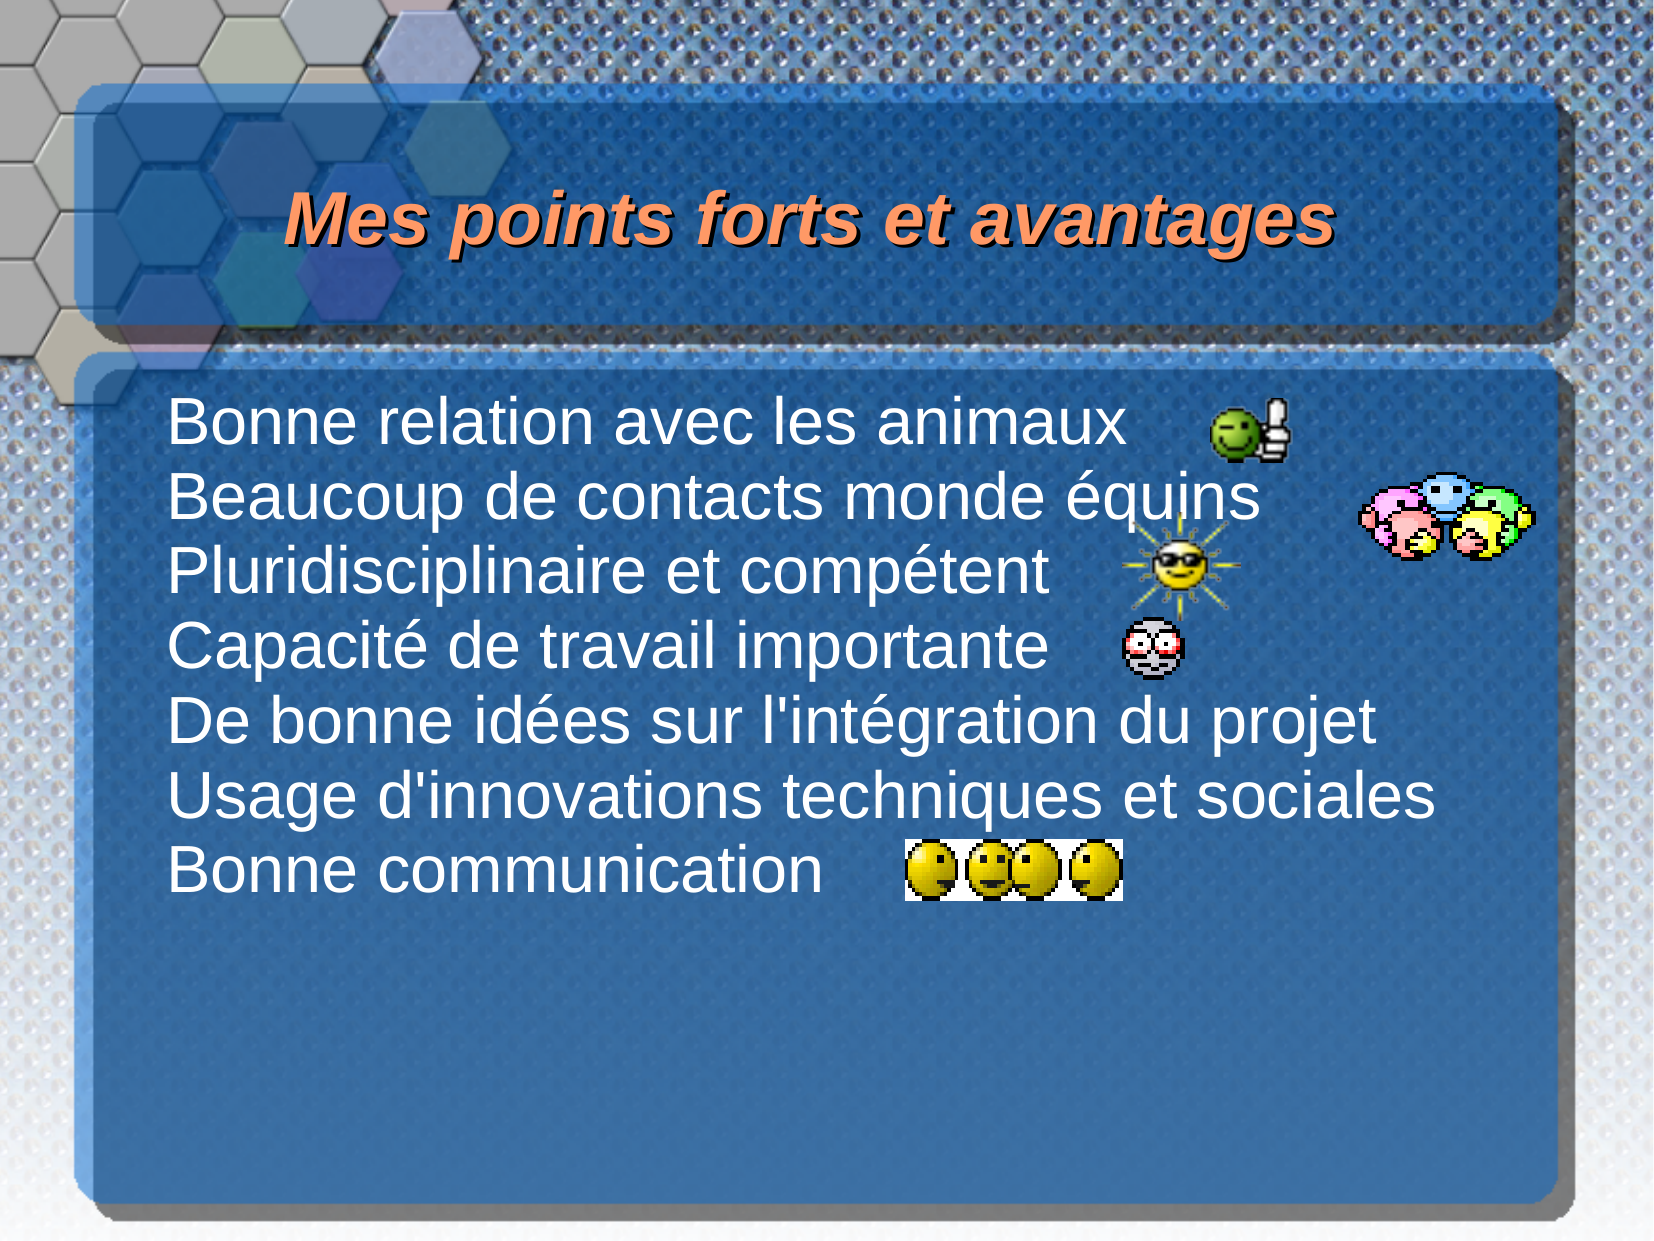

# Mes points forts et avantages
Bonne relation avec les animaux
Beaucoup de contacts monde équins
Pluridisciplinaire et compétent
Capacité de travail importante
De bonne idées sur l'intégration du projet
Usage d'innovations techniques et sociales
Bonne communication